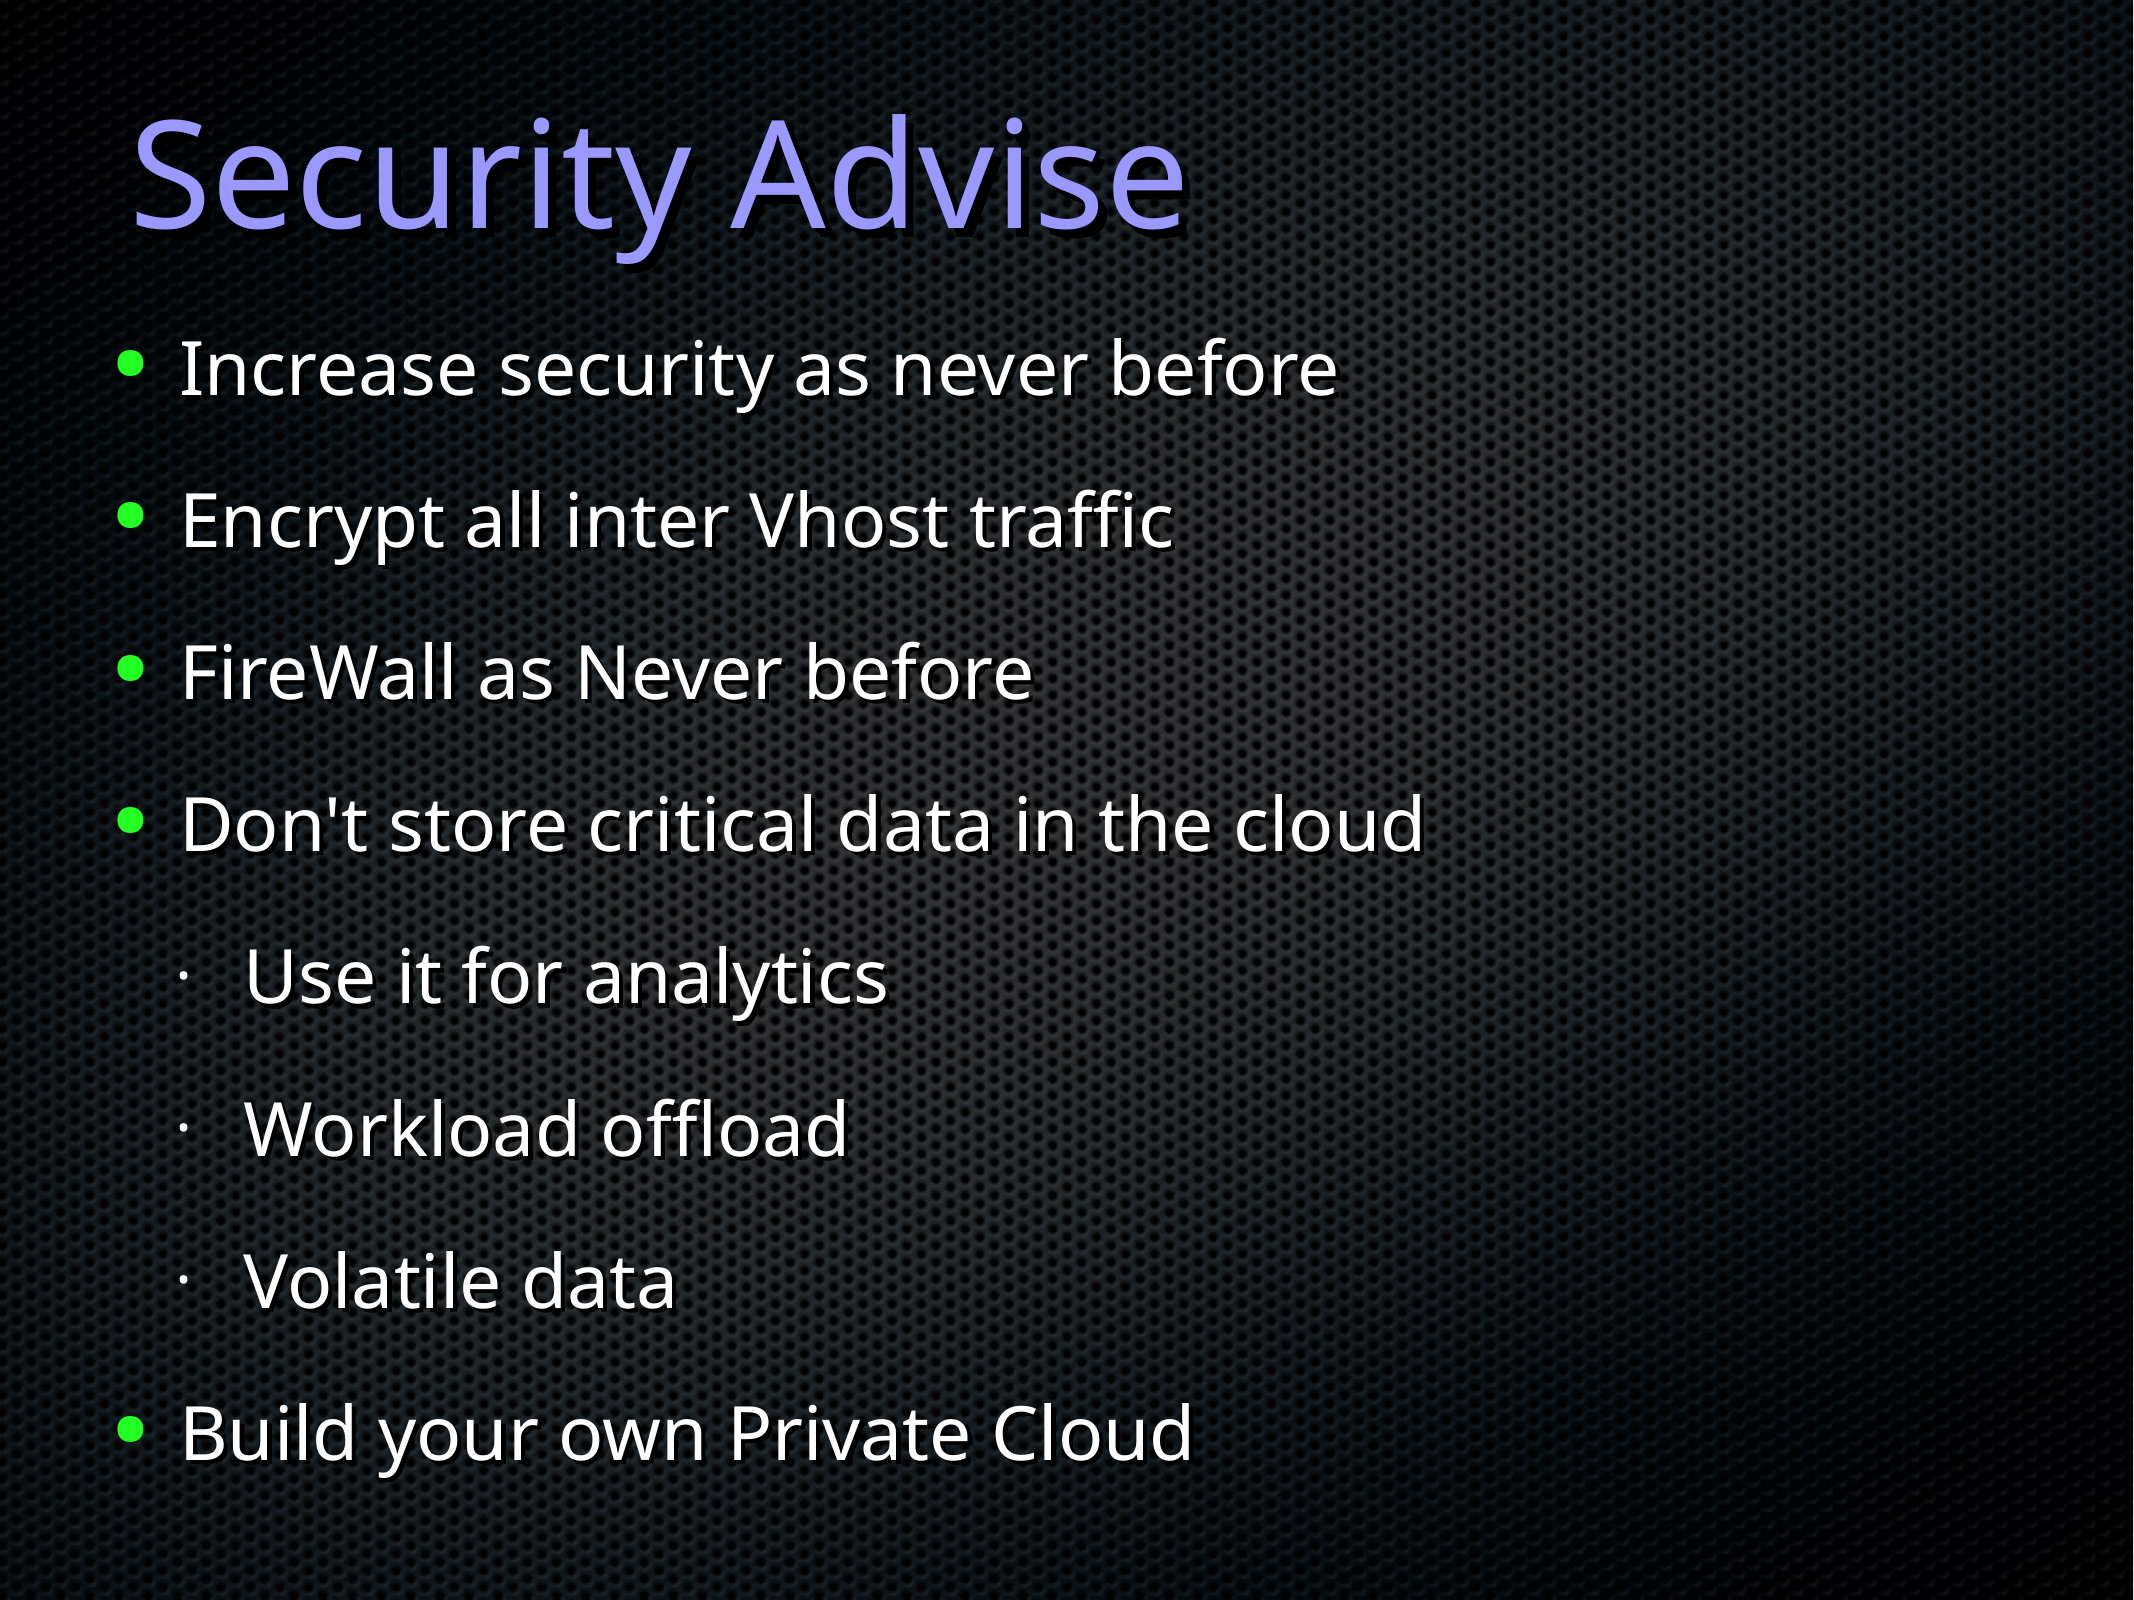

# Security Advise
Increase security as never before
Encrypt all inter Vhost traffic
FireWall as Never before
Don't store critical data in the cloud
Use it for analytics
Workload offload
Volatile data
Build your own Private Cloud